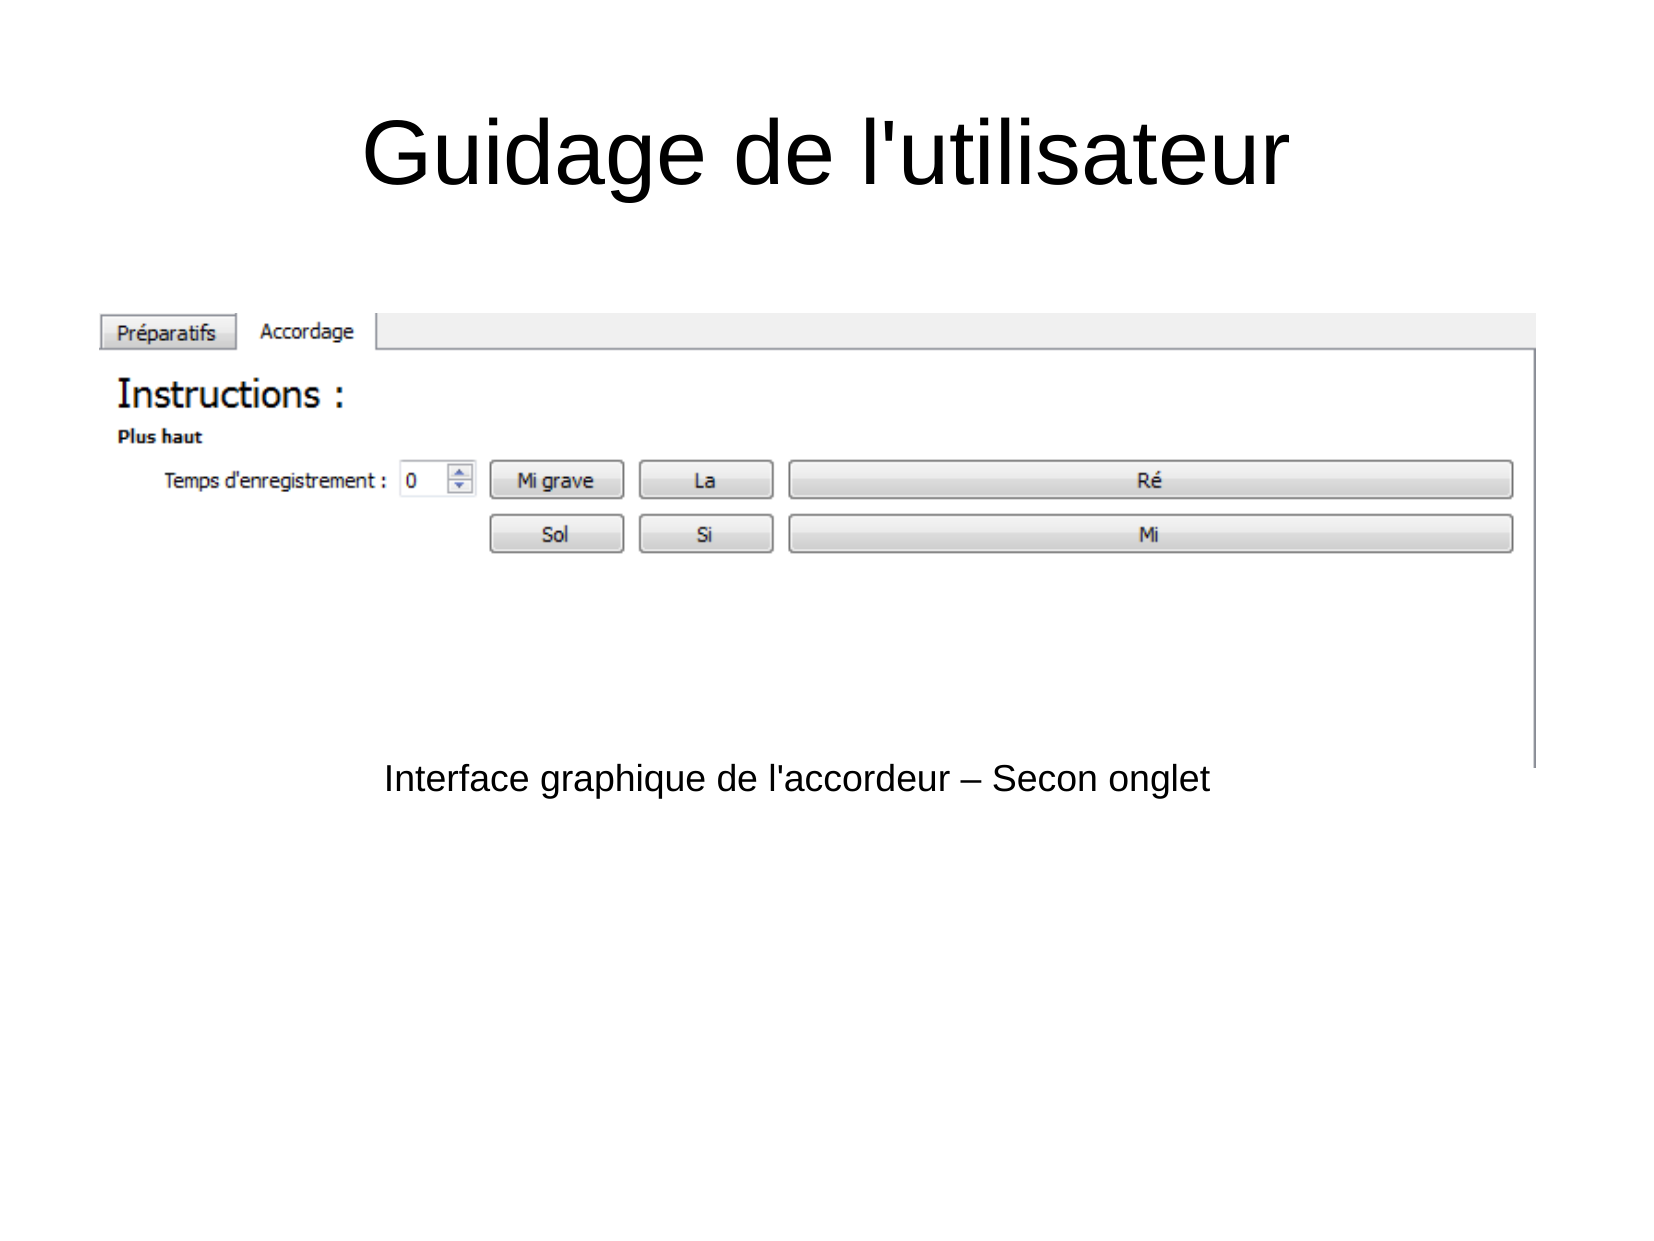

# Guidage de l'utilisateur
Interface graphique de l'accordeur – Secon onglet